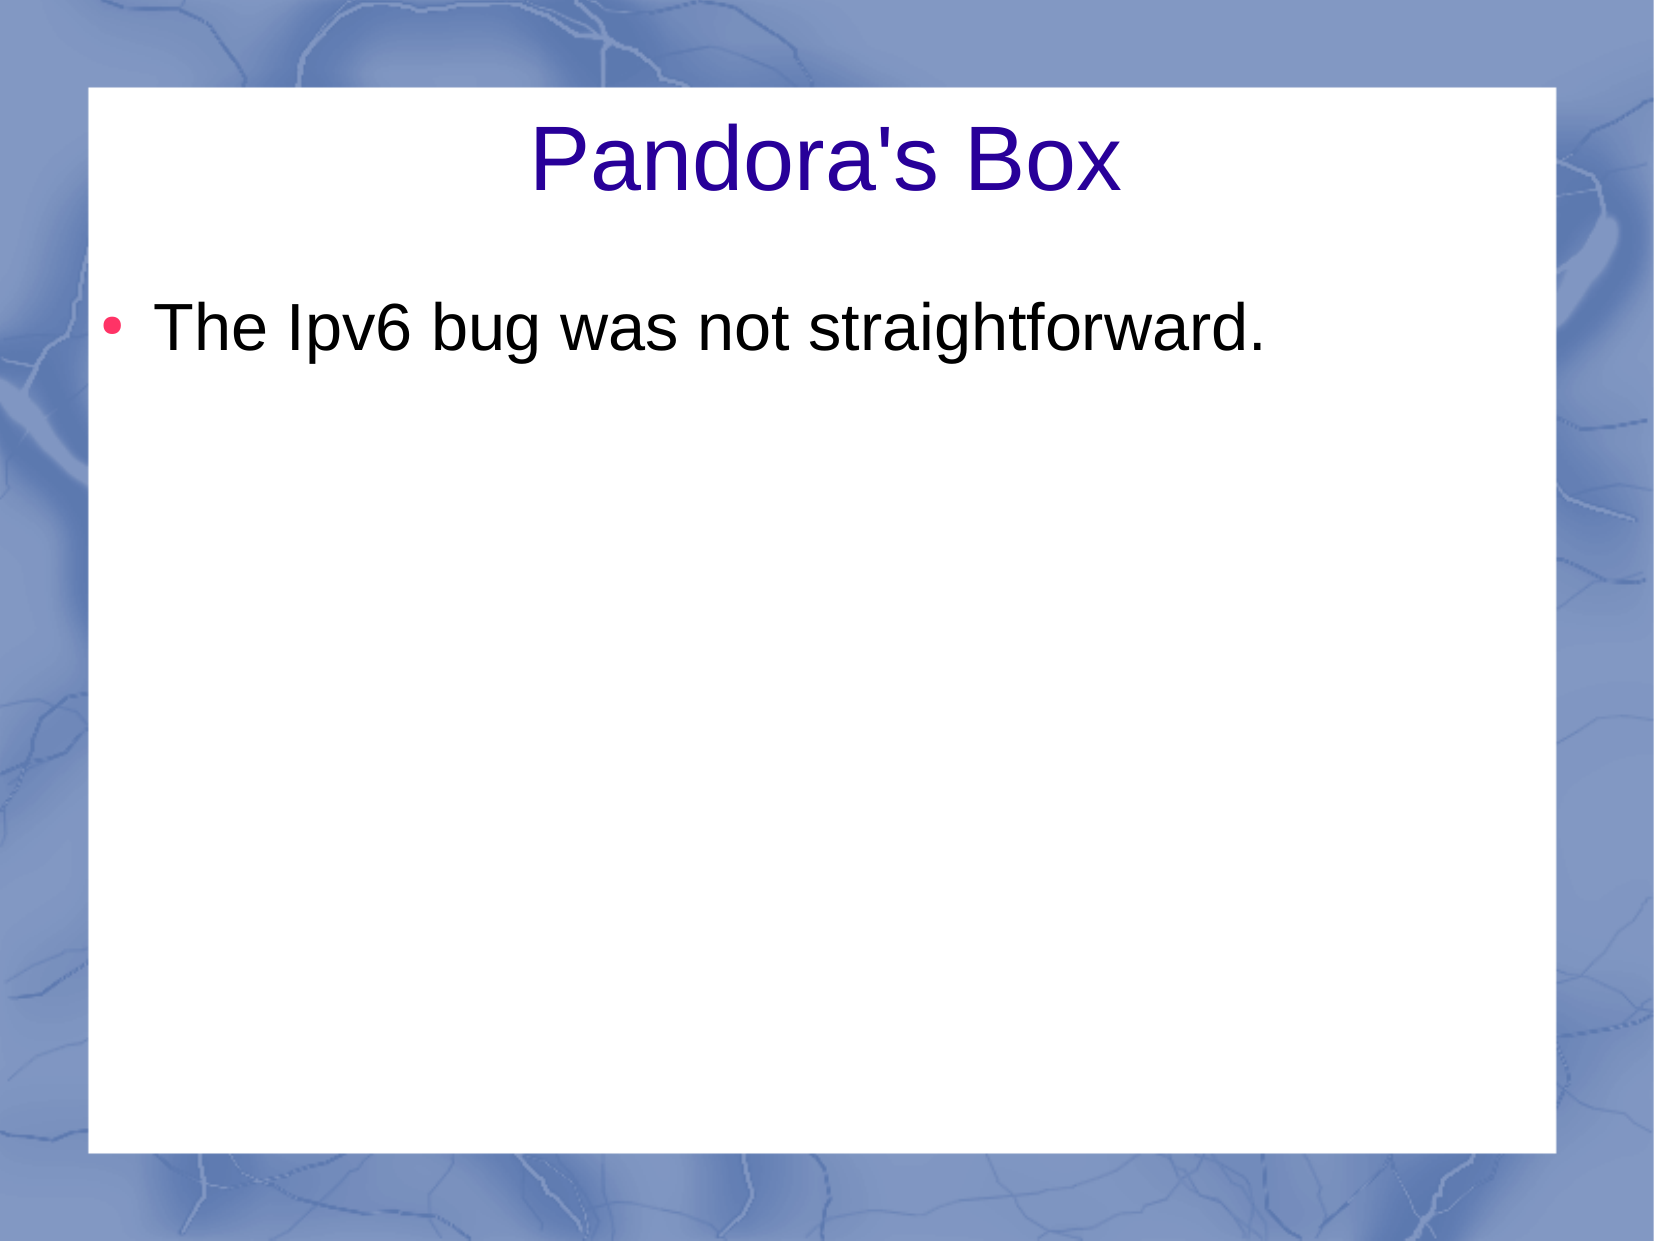

# Pandora's Box
The Ipv6 bug was not straightforward.